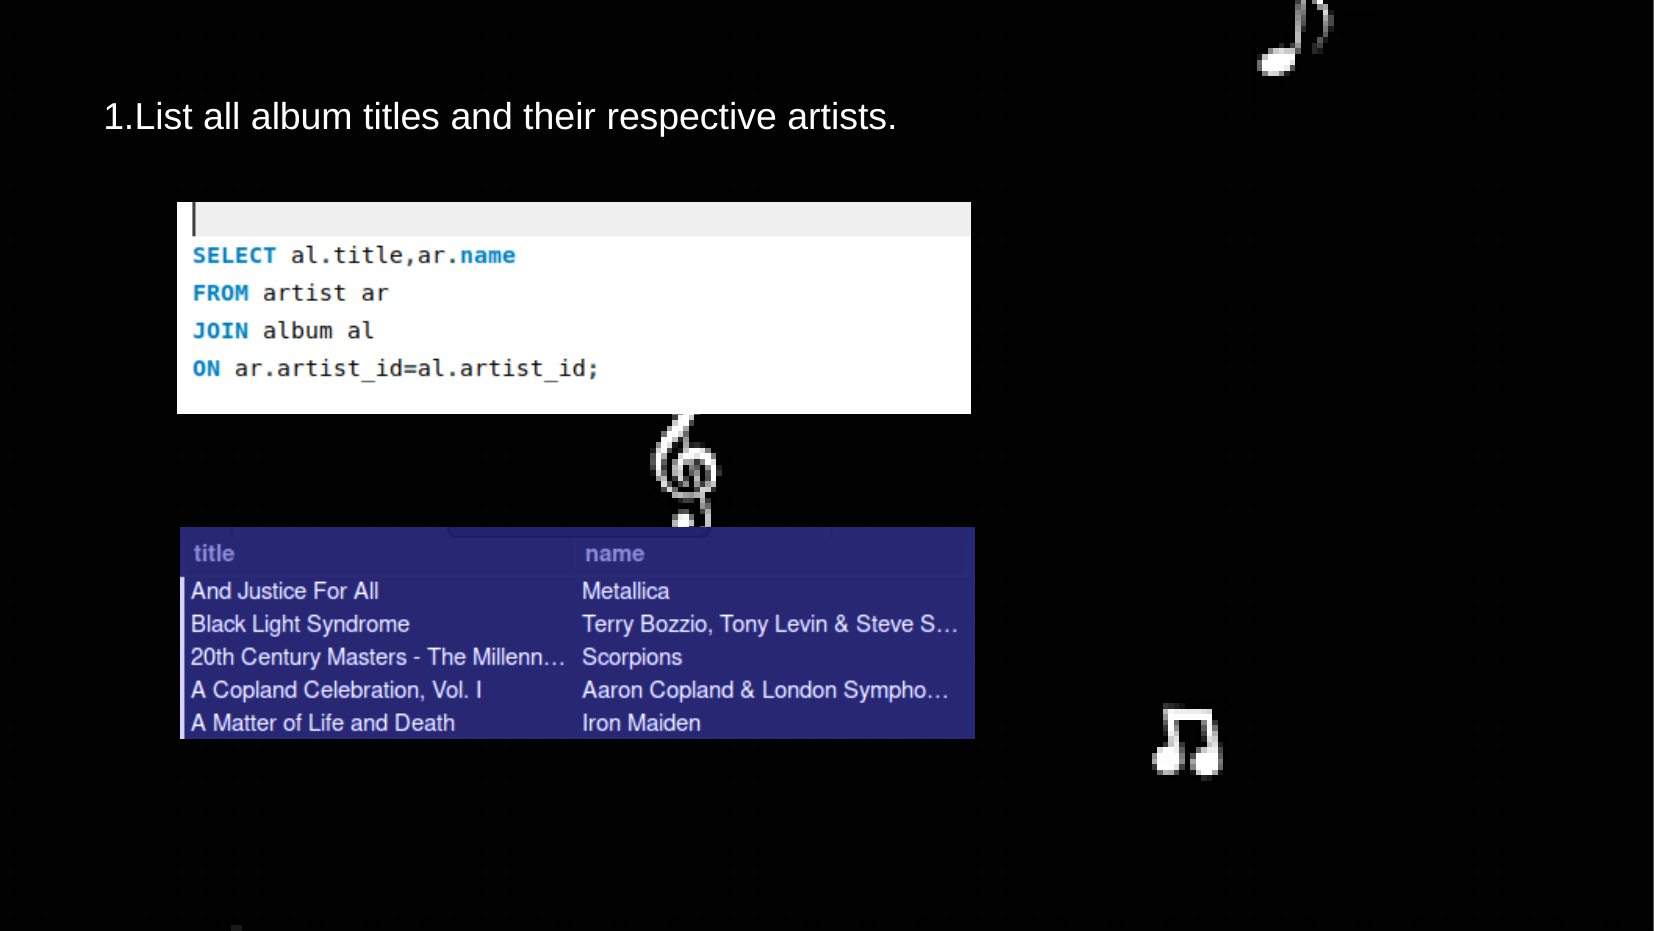

1.List all album titles and their respective artists.